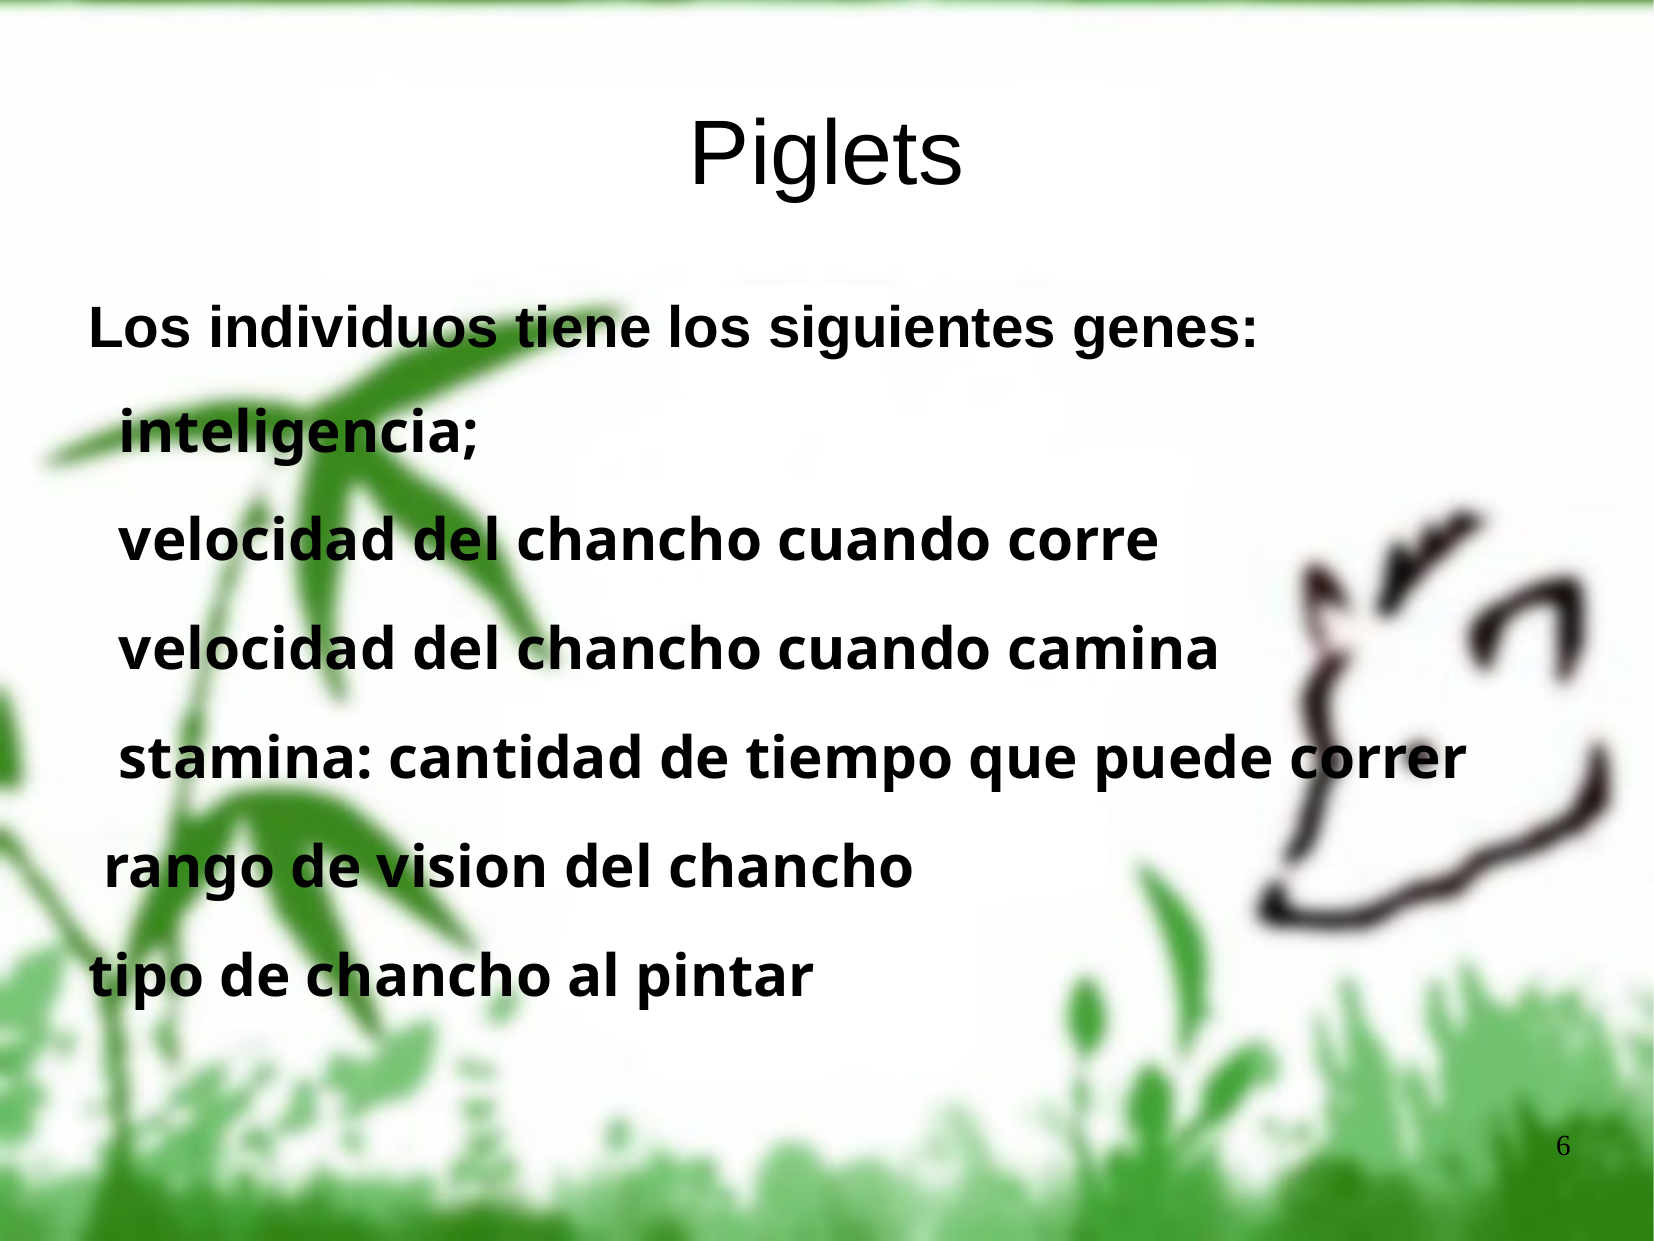

# Piglets
Los individuos tiene los siguientes genes:
 inteligencia;
 velocidad del chancho cuando corre
 velocidad del chancho cuando camina
 stamina: cantidad de tiempo que puede correr
 rango de vision del chancho
tipo de chancho al pintar
6